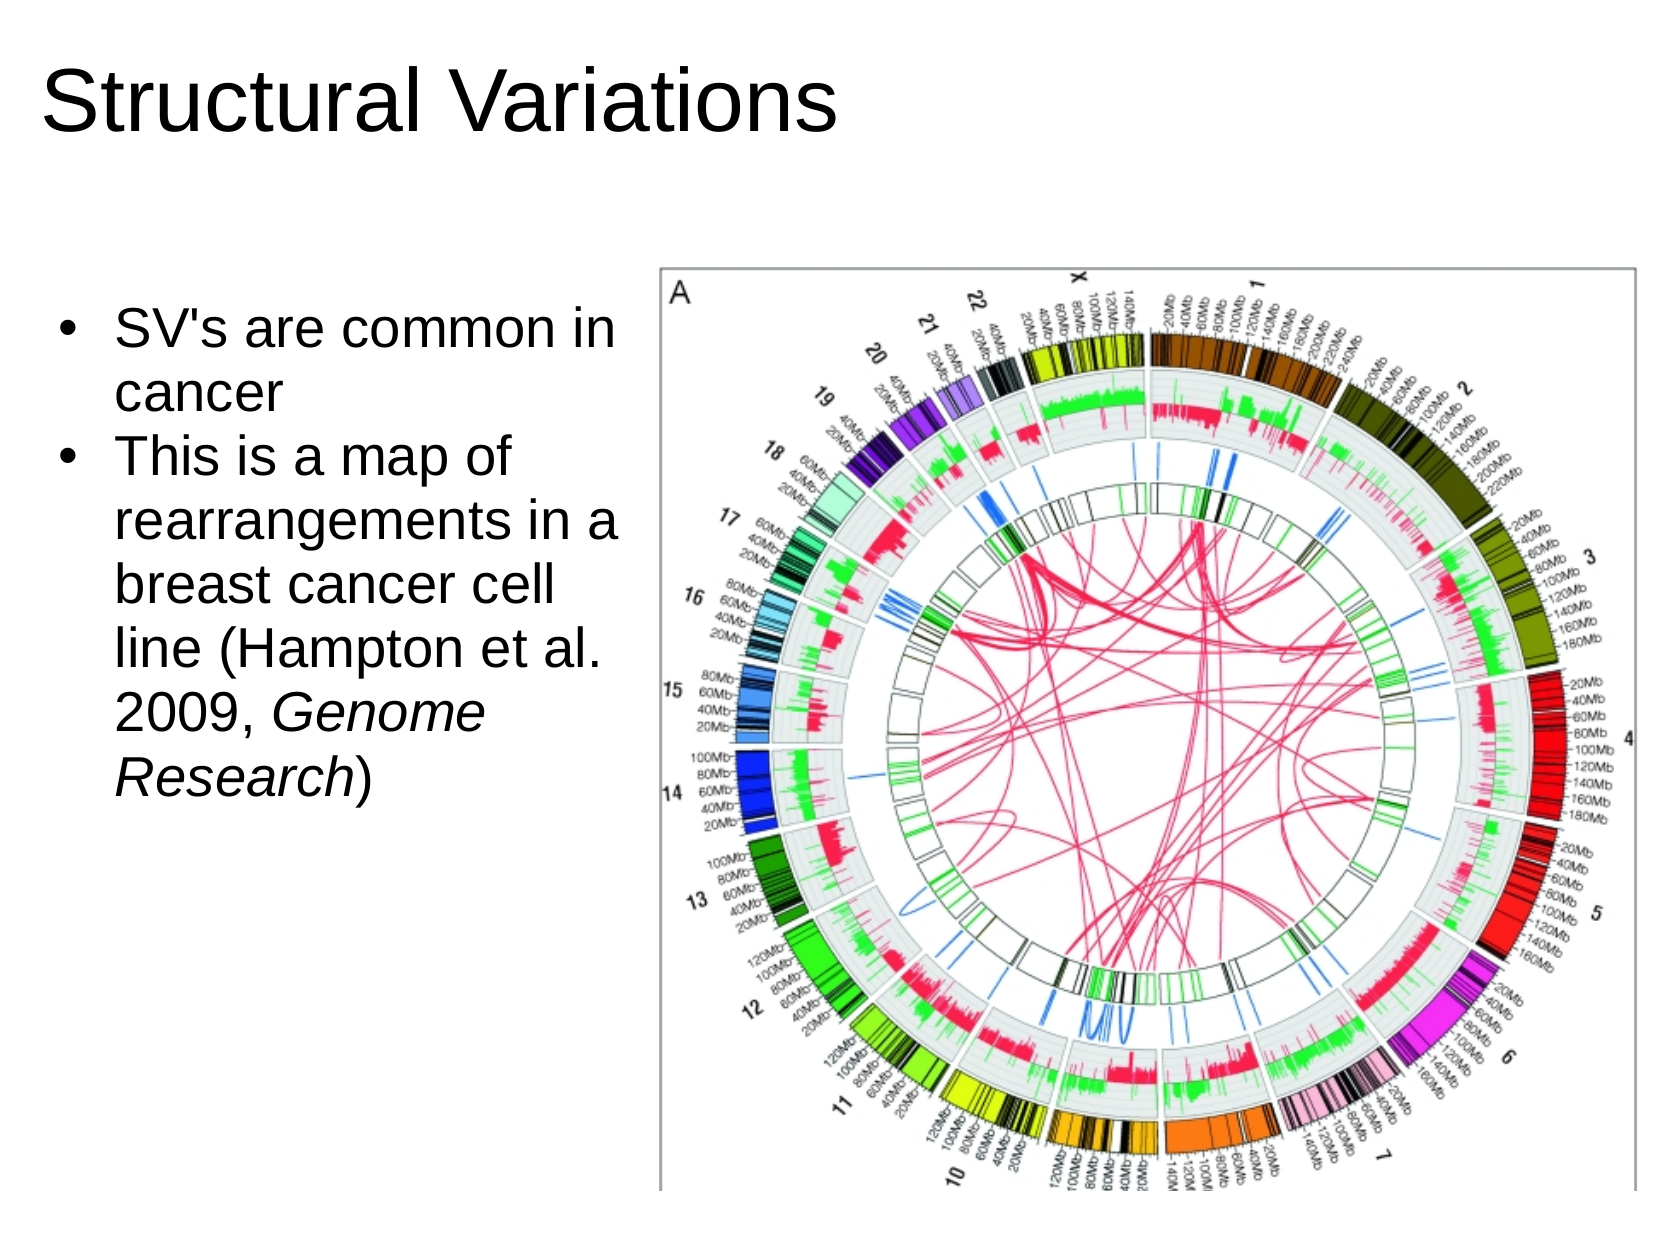

# Structural Variations
SV's are common in cancer
This is a map of rearrangements in a breast cancer cell line (Hampton et al. 2009, Genome Research)